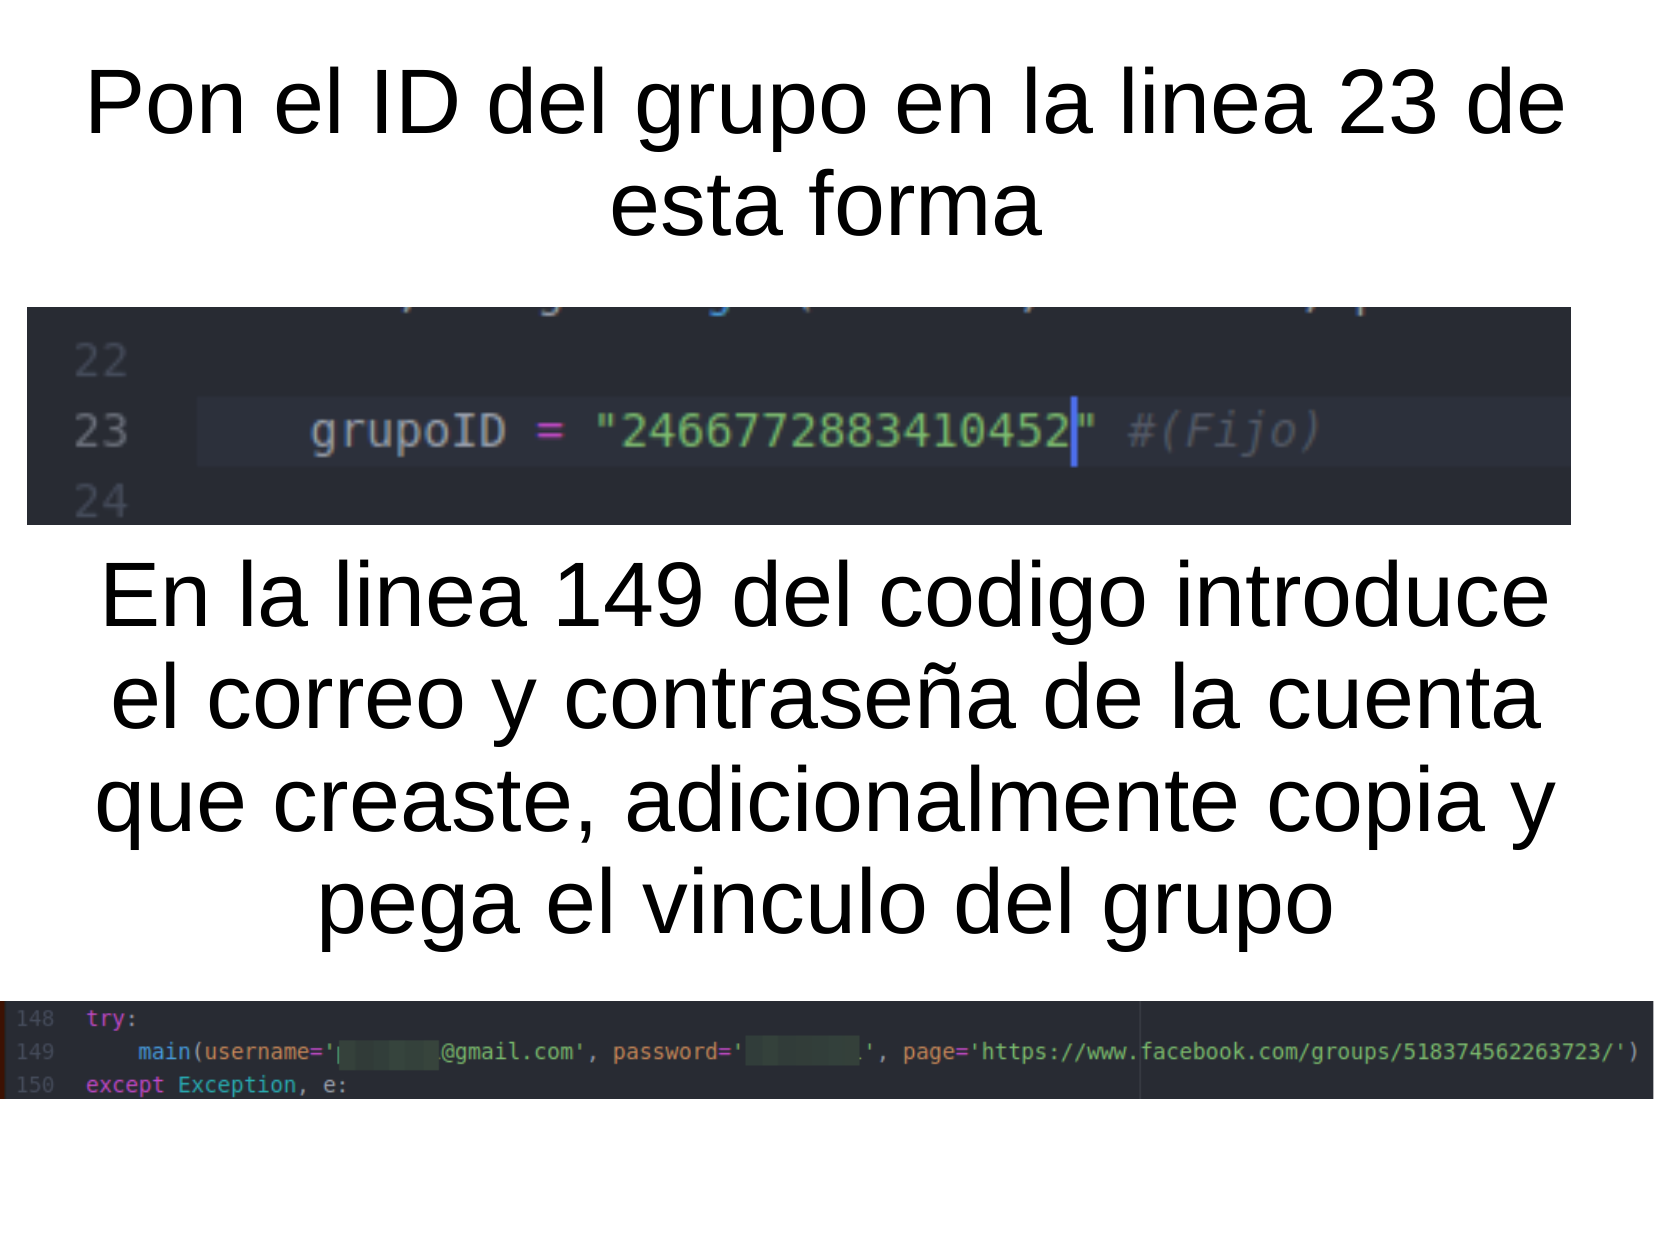

# Pon el ID del grupo en la linea 23 de esta forma
En la linea 149 del codigo introduce el correo y contraseña de la cuenta que creaste, adicionalmente copia y pega el vinculo del grupo